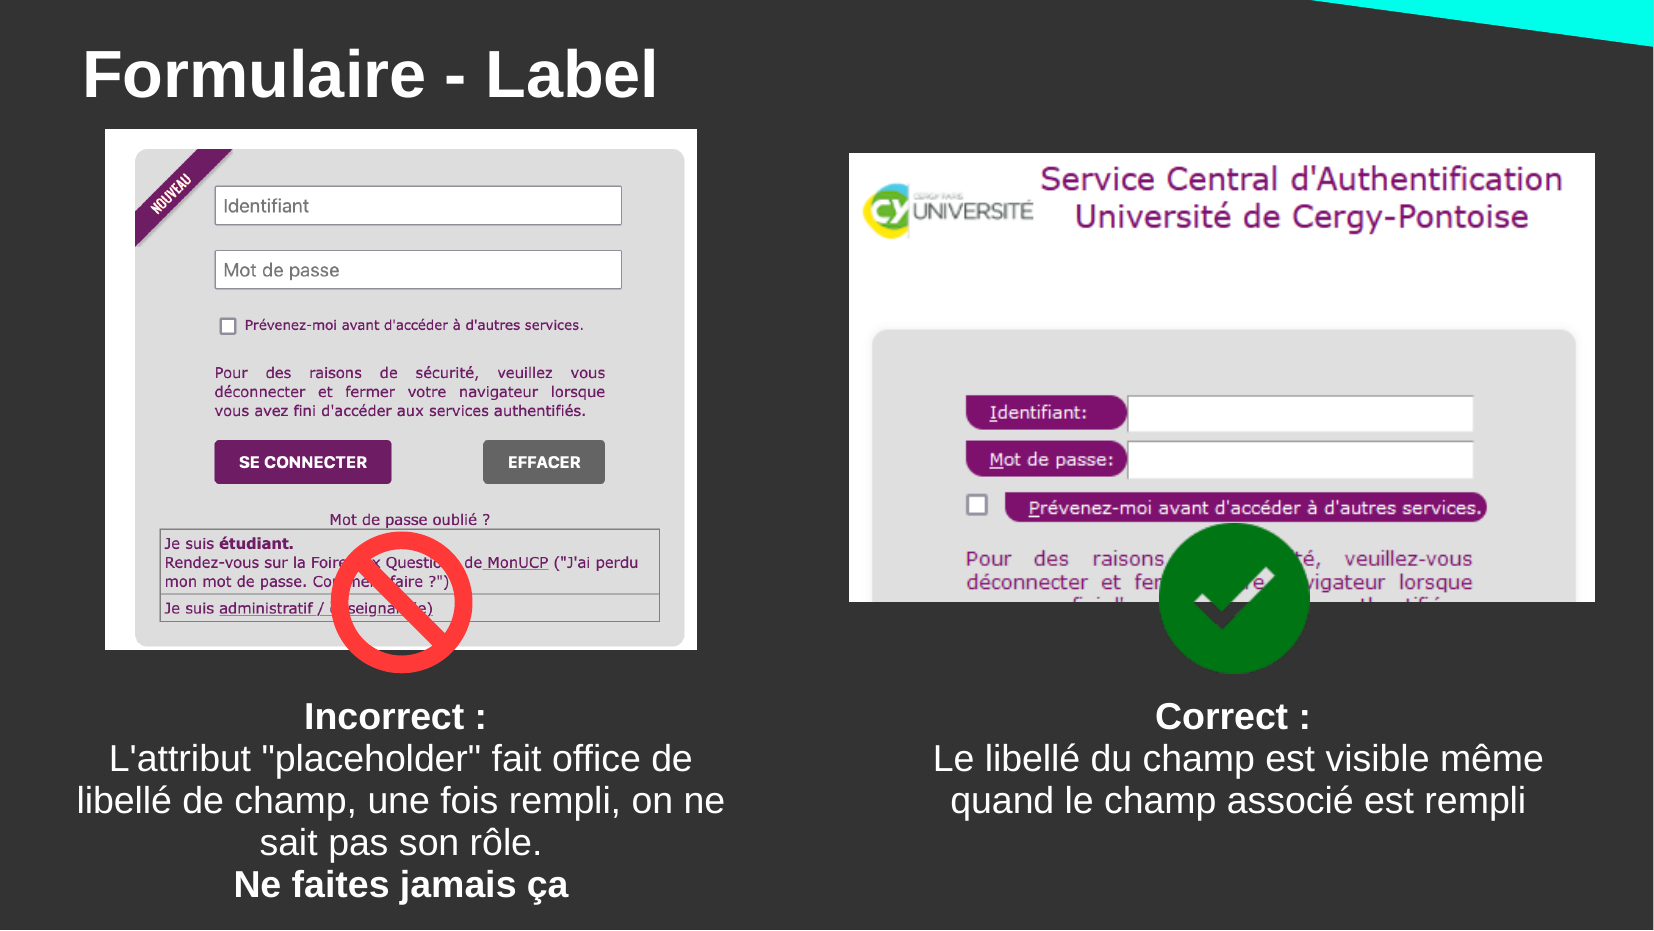

# Formulaire - Label
Incorrect :
L'attribut "placeholder" fait office de libellé de champ, une fois rempli, on ne sait pas son rôle.
Ne faites jamais ça
Correct :
Le libellé du champ est visible même quand le champ associé est rempli